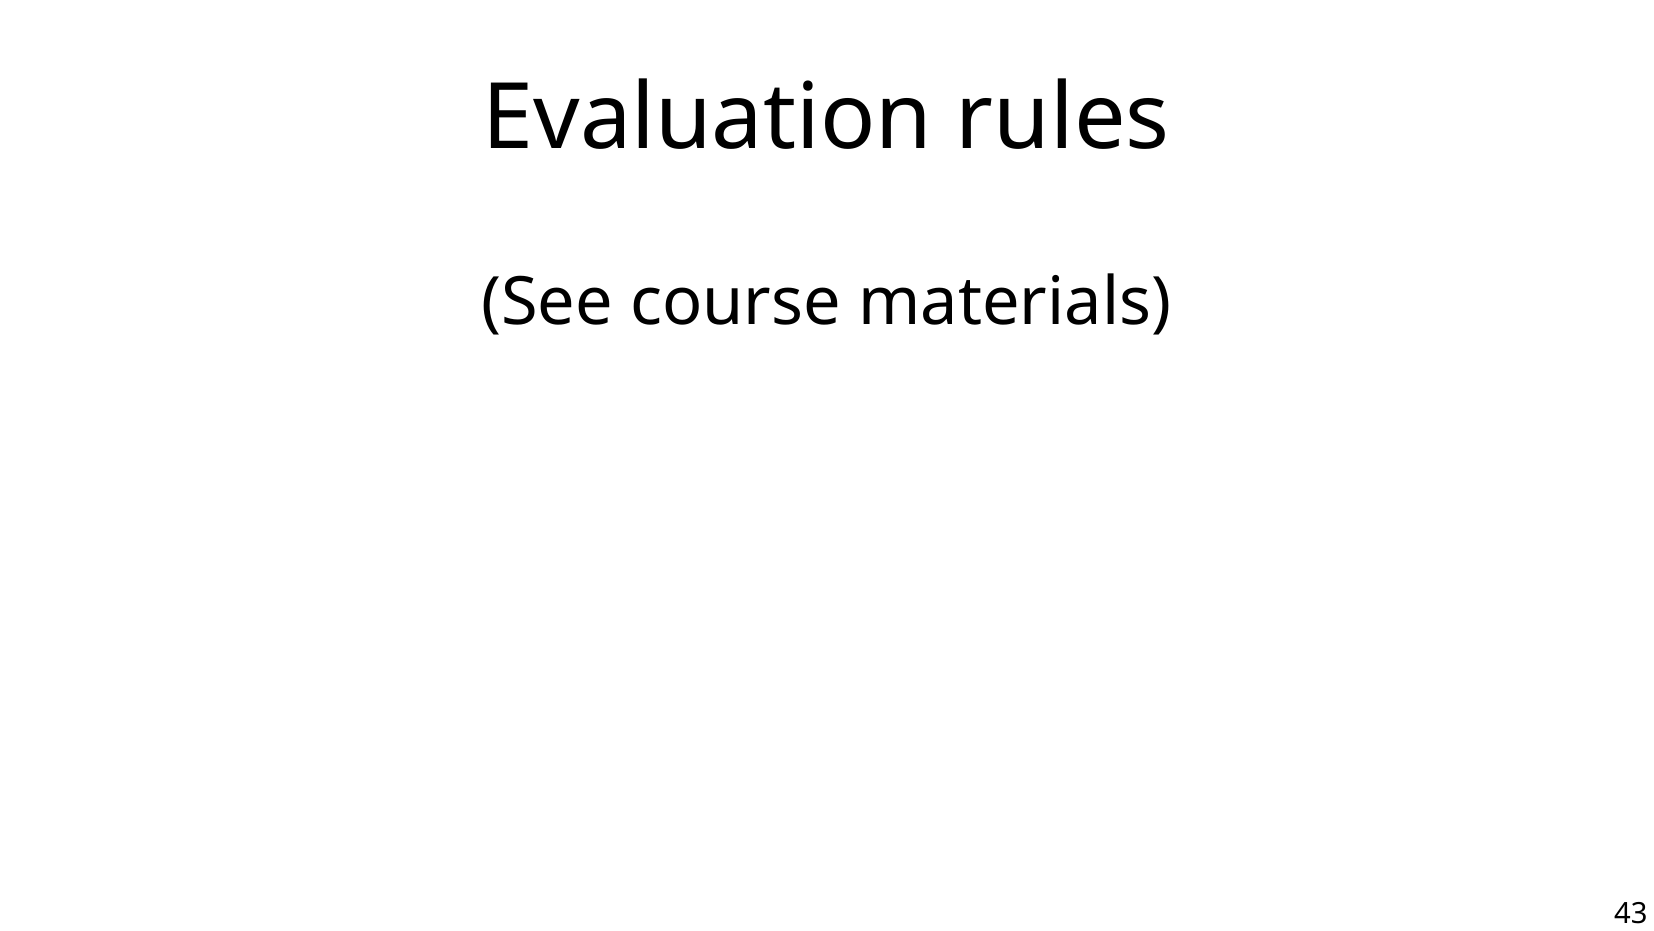

# Evaluation rules
(See course materials)
43